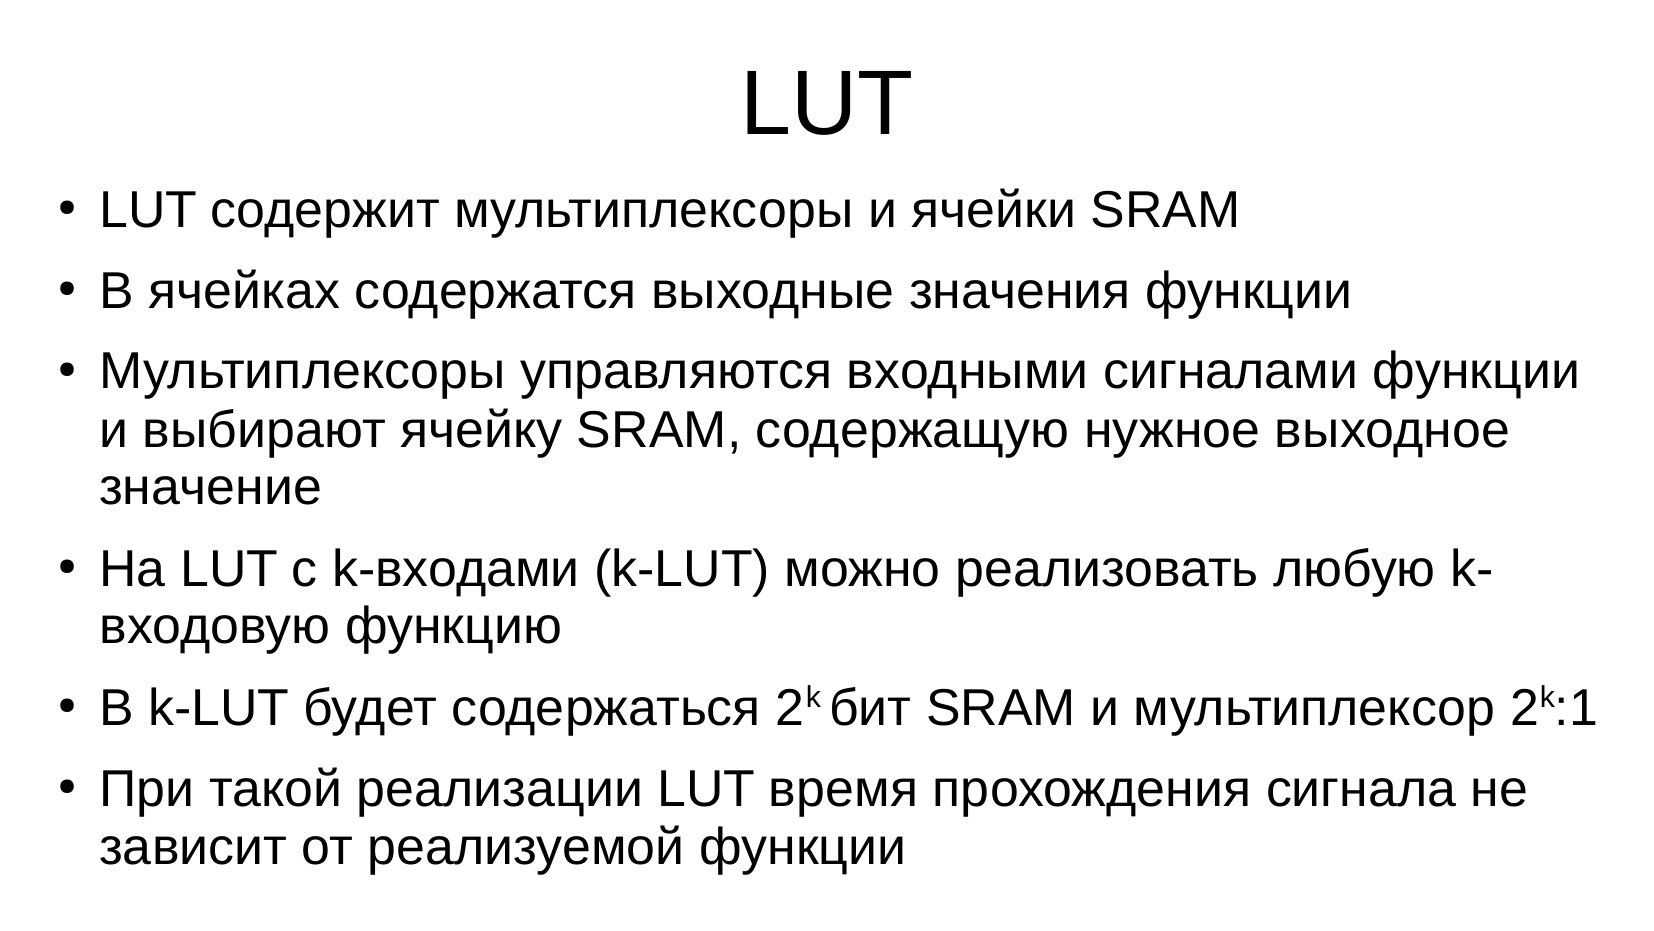

LUT
# LUT cодержит мультиплексоры и ячейки SRAM
В ячейках содержатся выходные значения функции
Мультиплексоры управляются входными сигналами функции и выбирают ячейку SRAM, содержащую нужное выходное значение
На LUT с k-входами (k-LUT) можно реализовать любую k-входовую функцию
В k-LUT будет содержаться 2k бит SRAM и мультиплексор 2k:1
При такой реализации LUT время прохождения сигнала не зависит от реализуемой функции